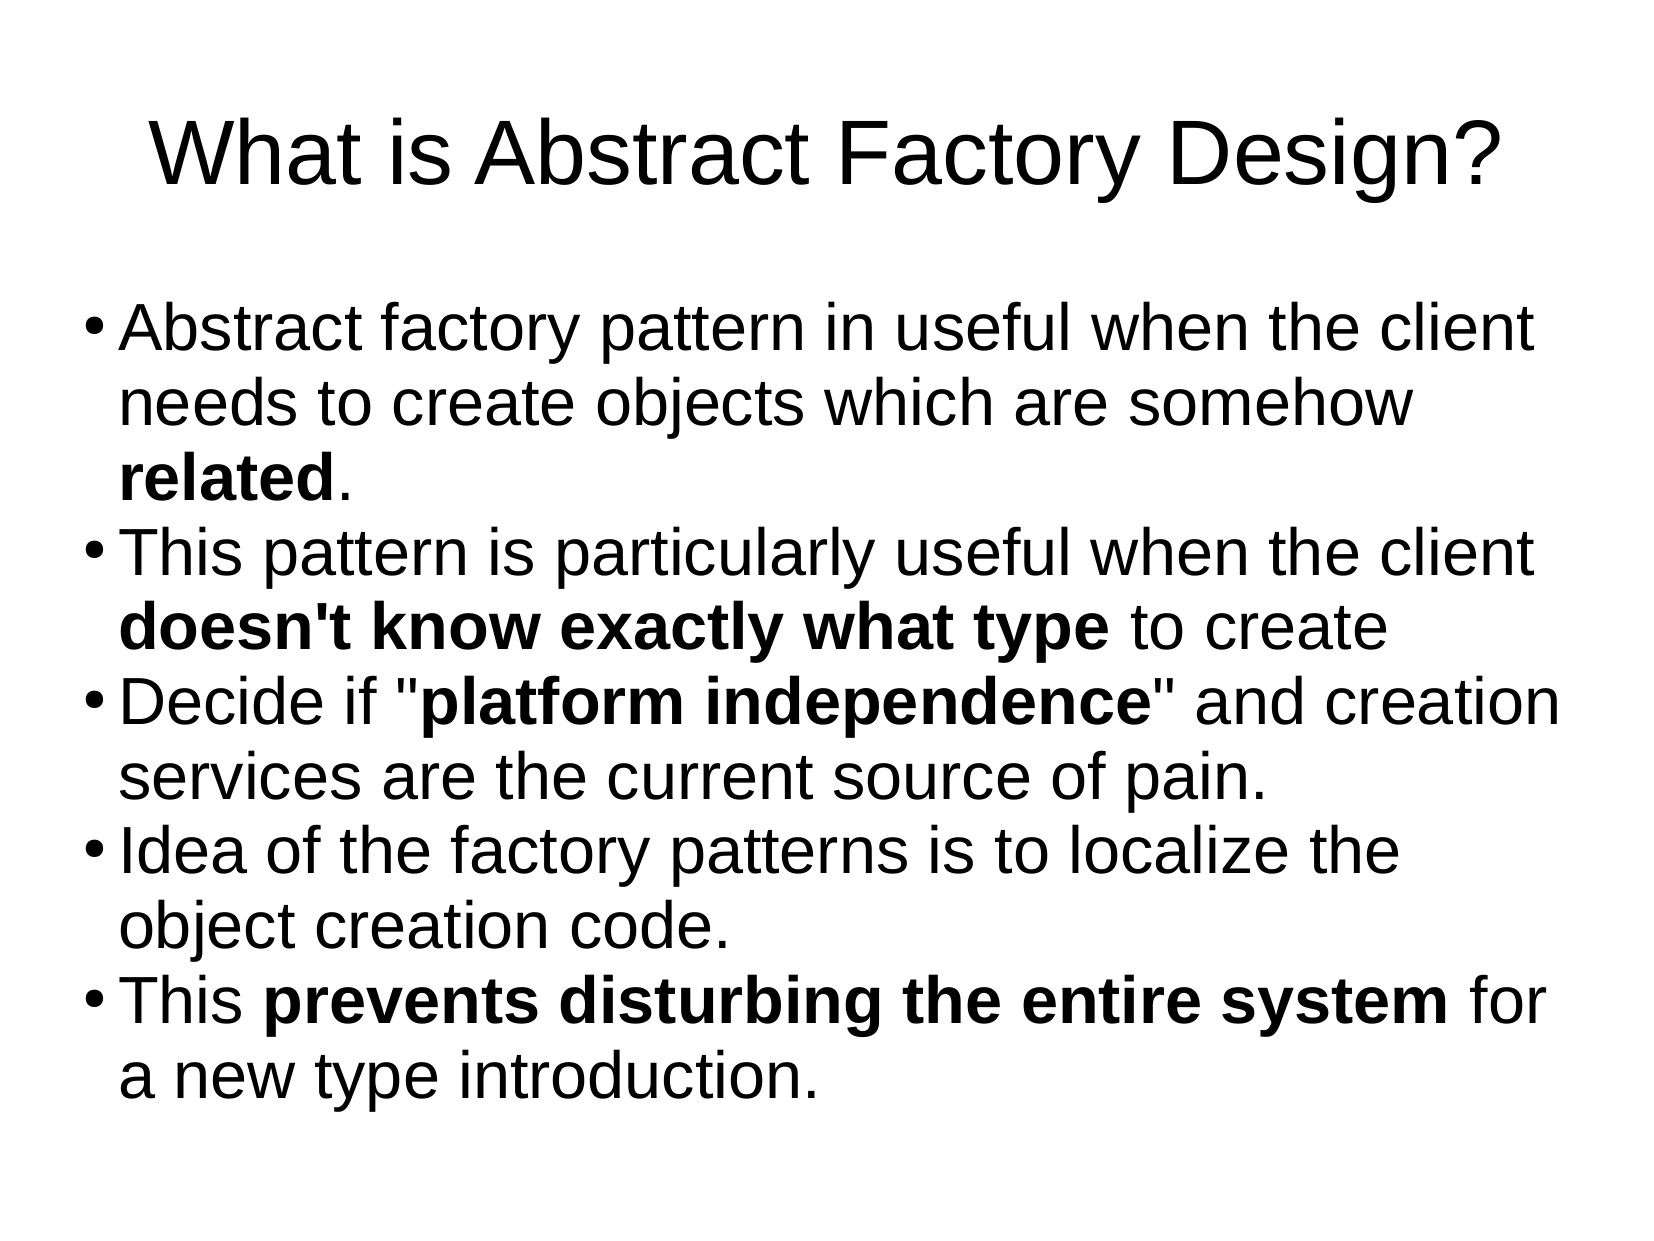

# What is Abstract Factory Design?
Abstract factory pattern in useful when the client needs to create objects which are somehow related.
This pattern is particularly useful when the client doesn't know exactly what type to create
Decide if "platform independence" and creation services are the current source of pain.
Idea of the factory patterns is to localize the object creation code.
This prevents disturbing the entire system for a new type introduction.